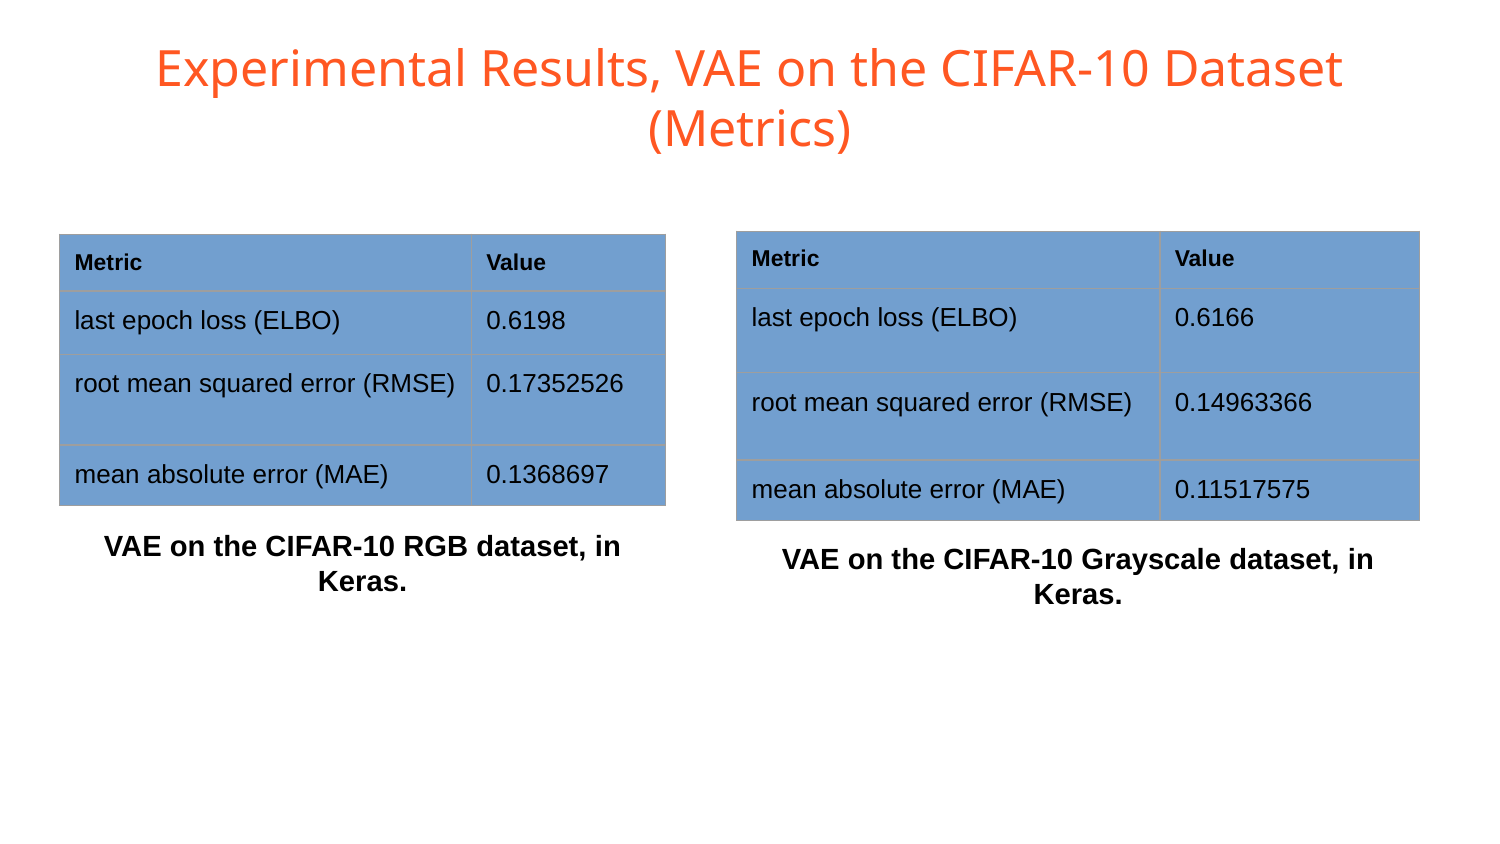

# Experimental Results, VAE on the CIFAR-10 Dataset (Metrics)
| Metric | Value |
| --- | --- |
| last epoch loss (ELBO) | 0.6166 |
| root mean squared error (RMSE) | 0.14963366 |
| mean absolute error (MAE) | 0.11517575 |
| Metric | Value |
| --- | --- |
| last epoch loss (ELBO) | 0.6198 |
| root mean squared error (RMSE) | 0.17352526 |
| mean absolute error (MAE) | 0.1368697 |
VAE on the CIFAR-10 RGB dataset, in Keras.
VAE on the CIFAR-10 Grayscale dataset, in Keras.